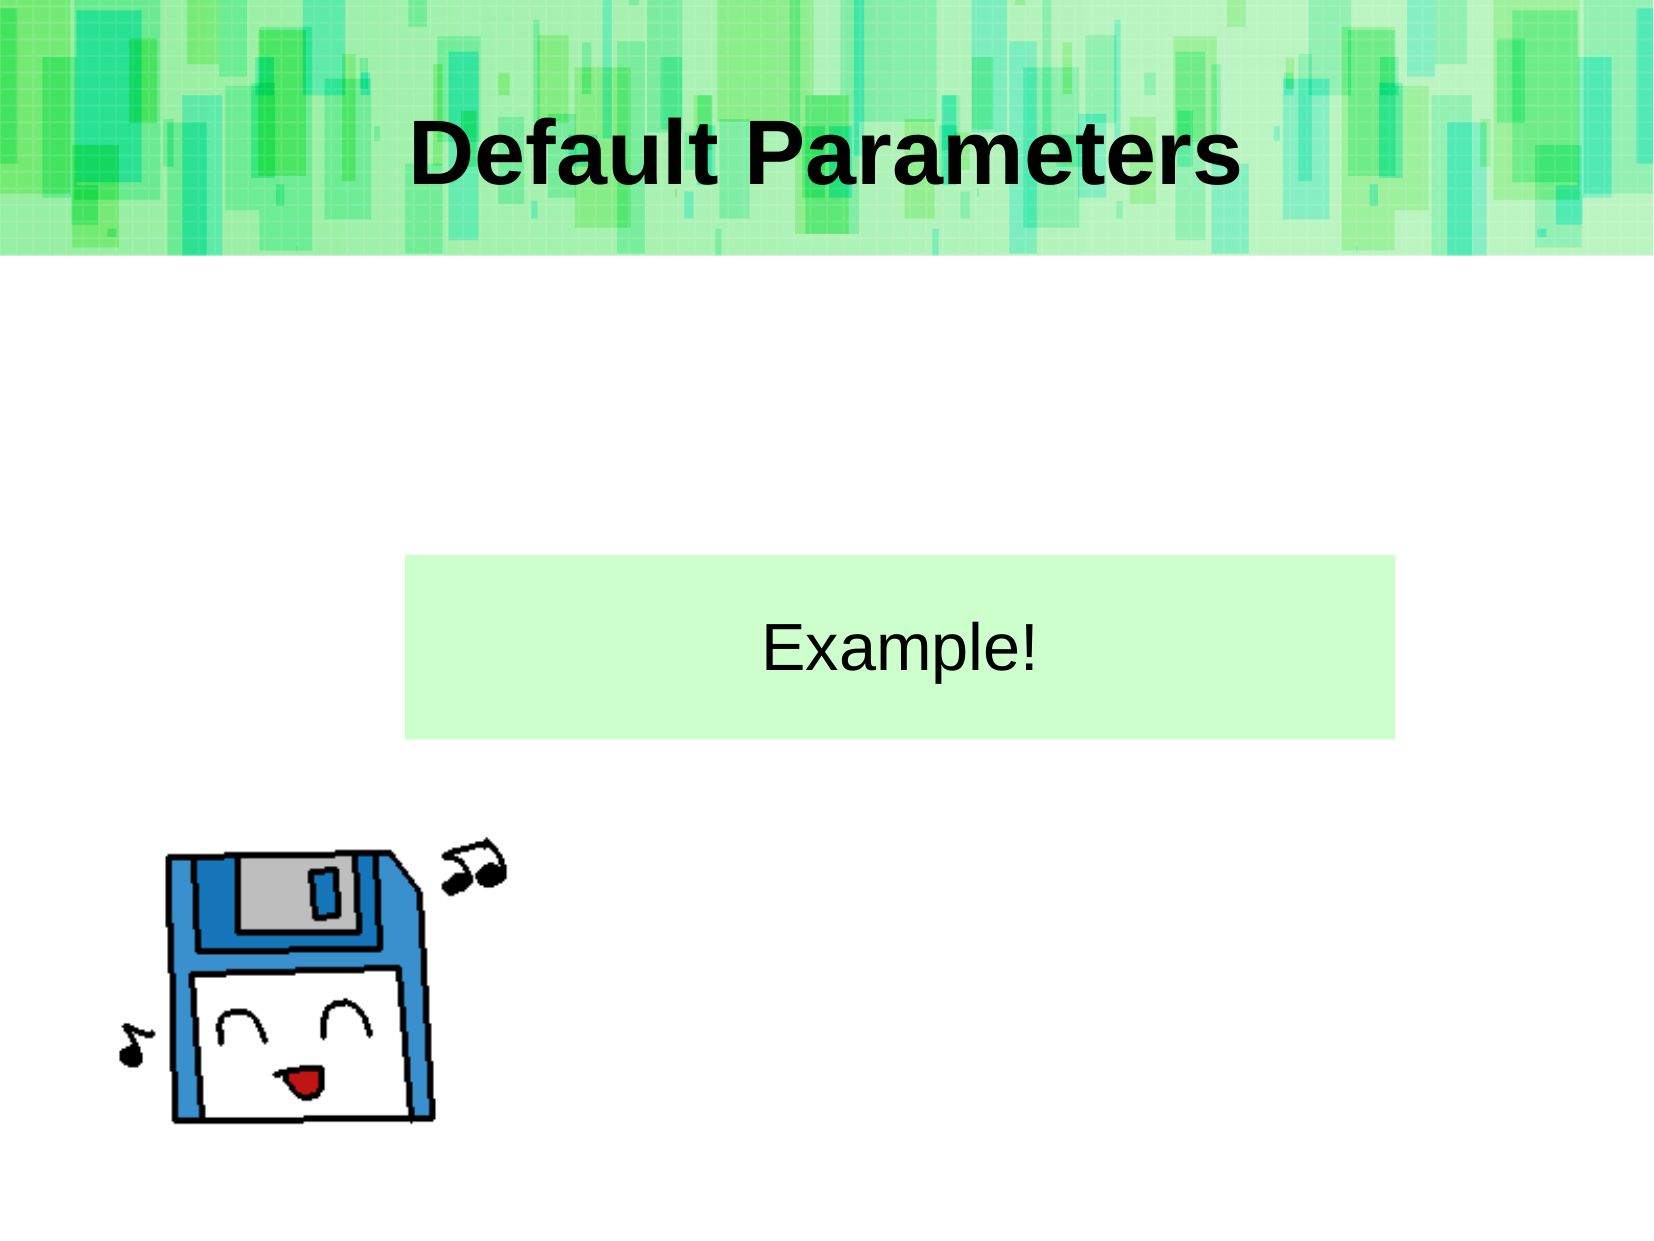

# Default Parameters
Let's do some coding to put it into practice!
Example!